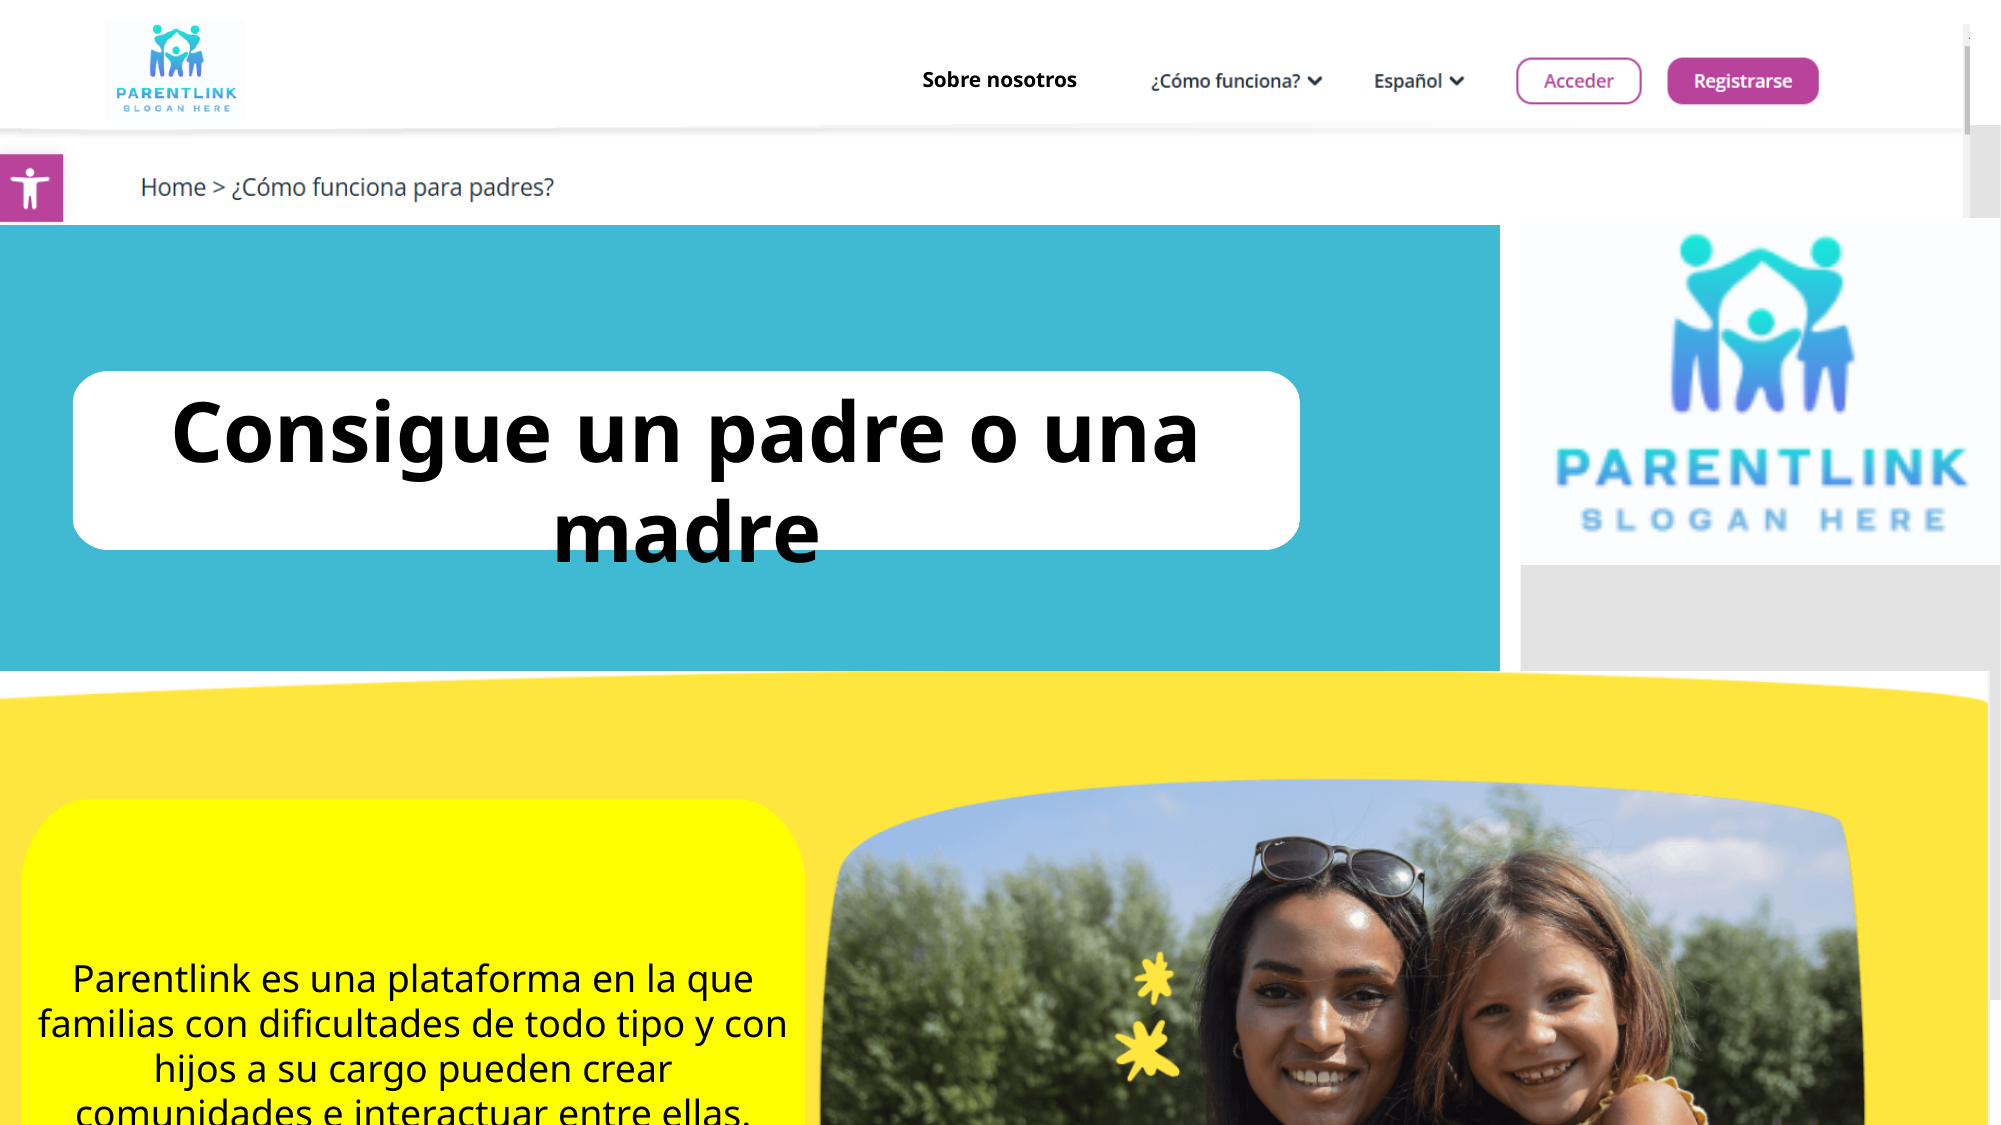

Sobre nosotros
Consigue un padre o una madre
Parentlink es una plataforma en la que familias con dificultades de todo tipo y con hijos a su cargo pueden crear comunidades e interactuar entre ellas.